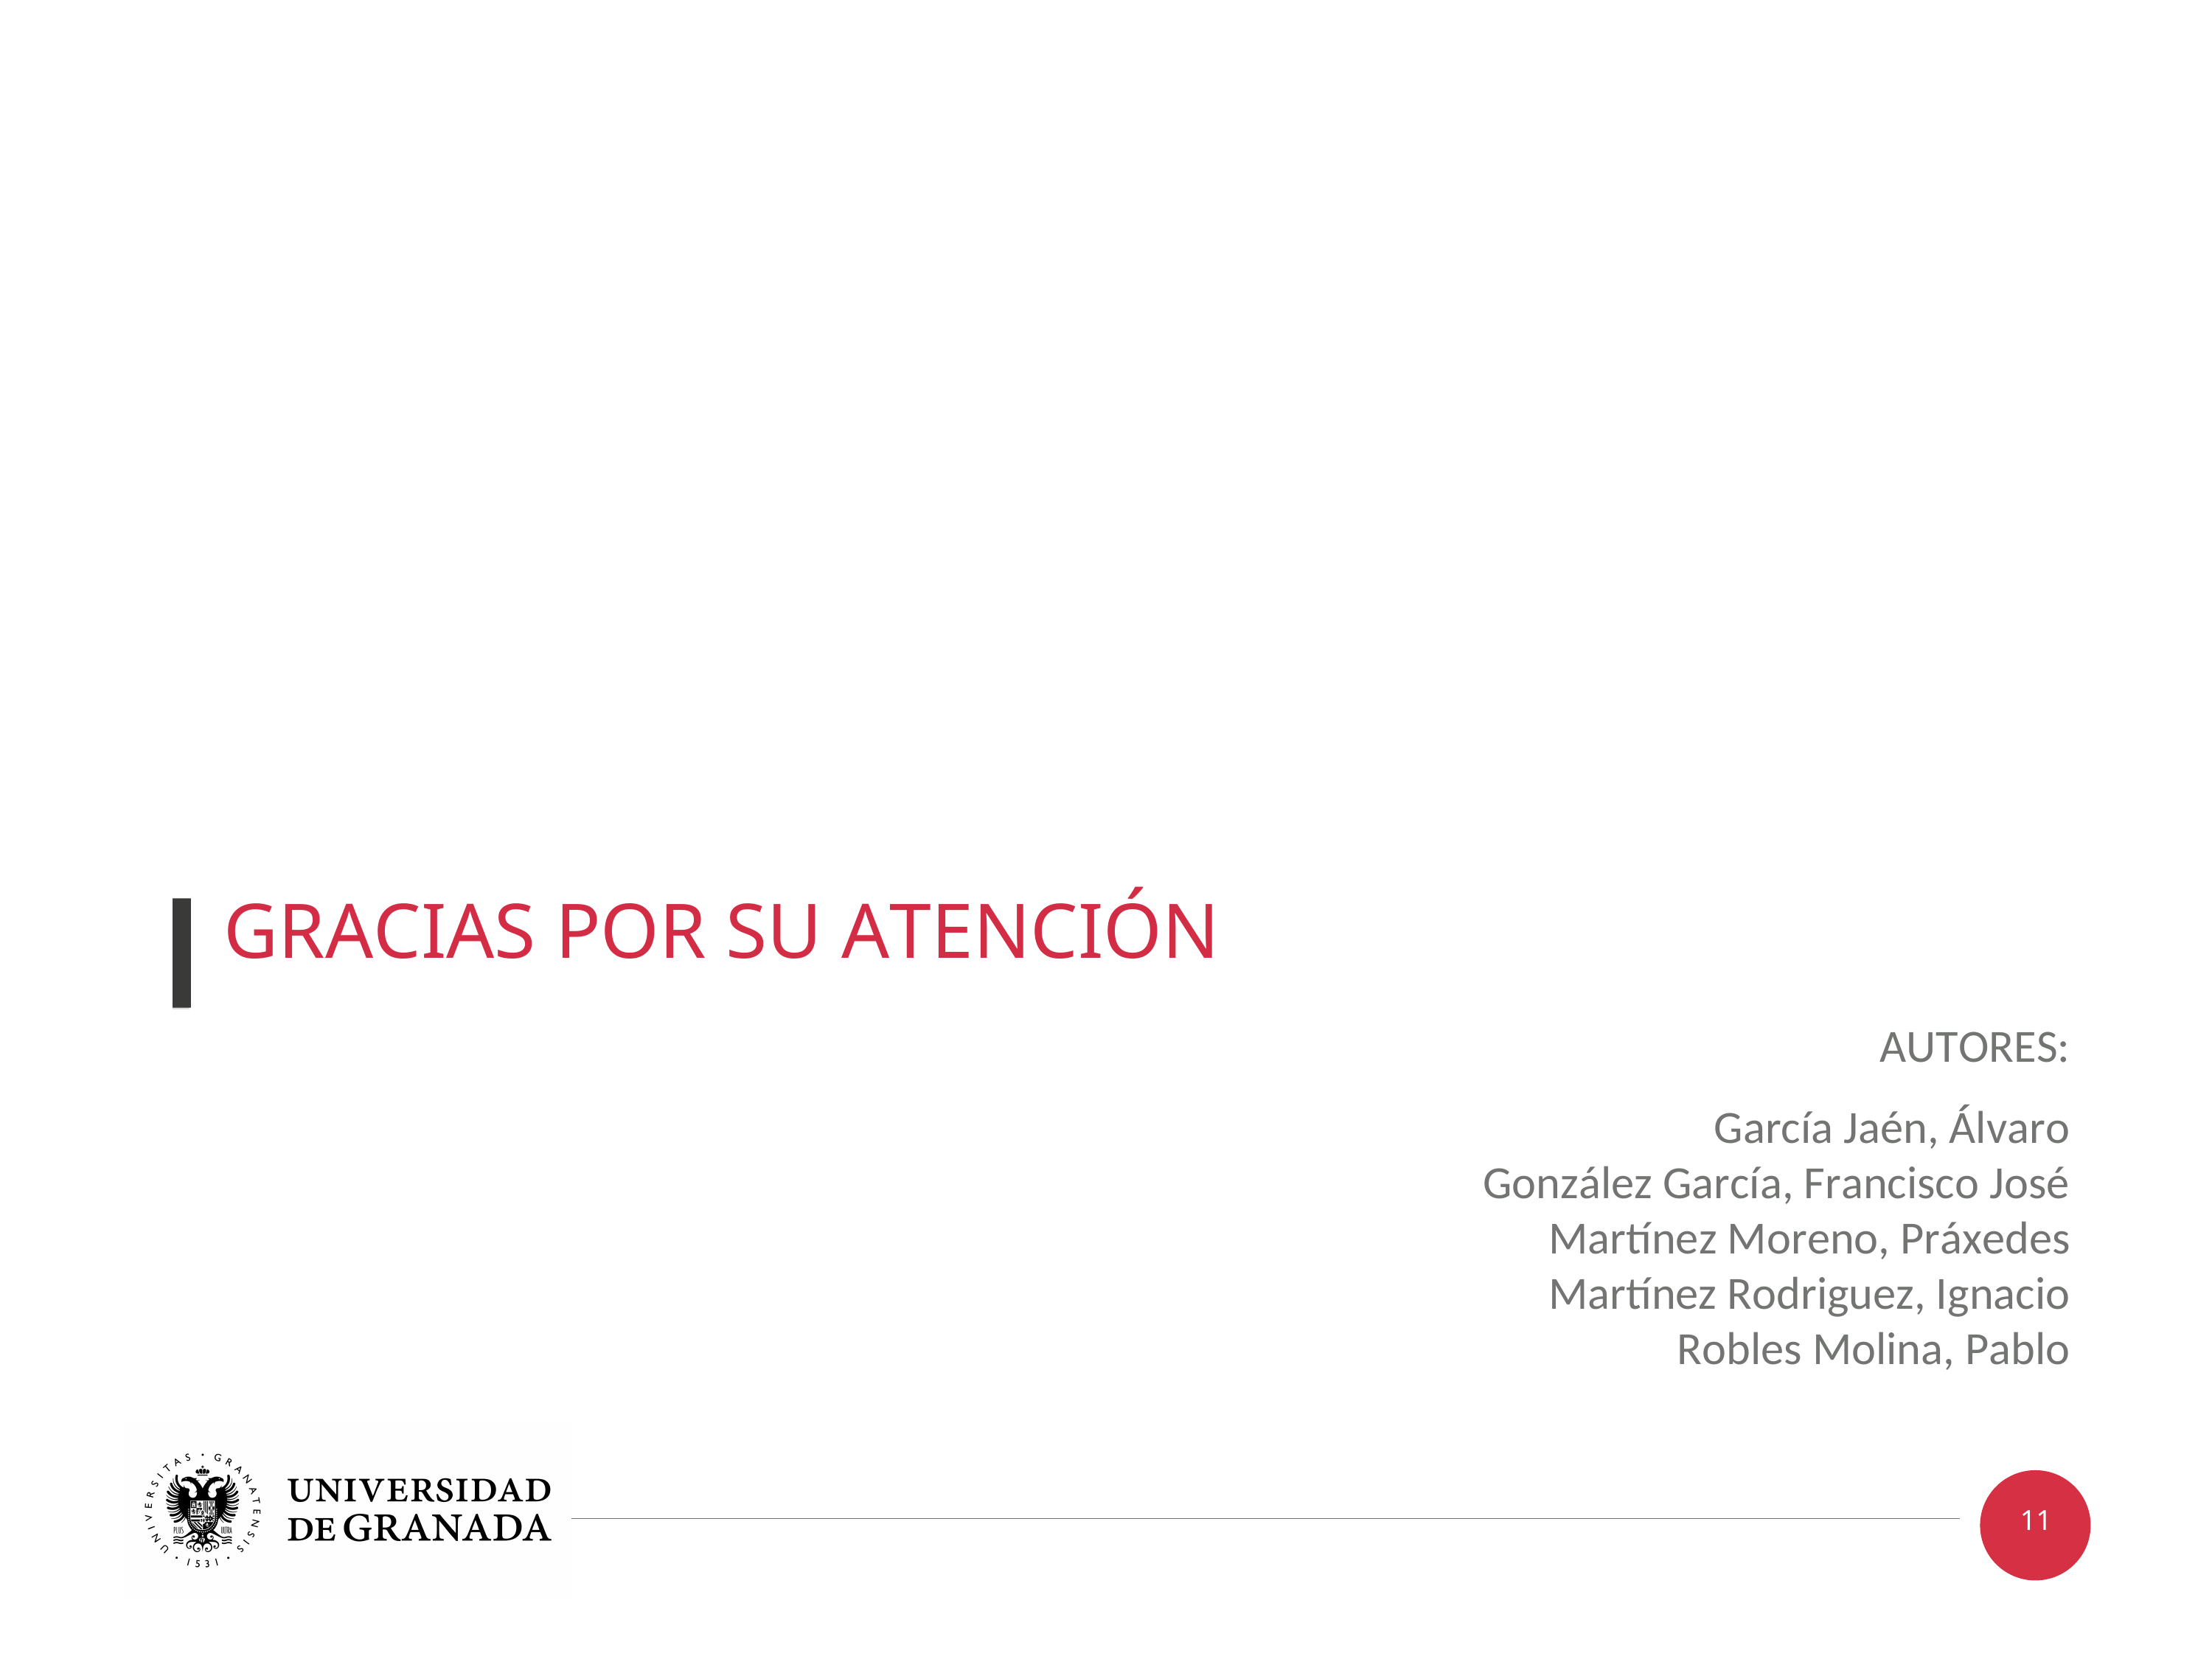

#
GRACIAS POR SU ATENCIÓN
AUTORES:
García Jaén, Álvaro
González García, Francisco José
Martínez Moreno, Práxedes
Martínez Rodriguez, Ignacio
Robles Molina, Pablo